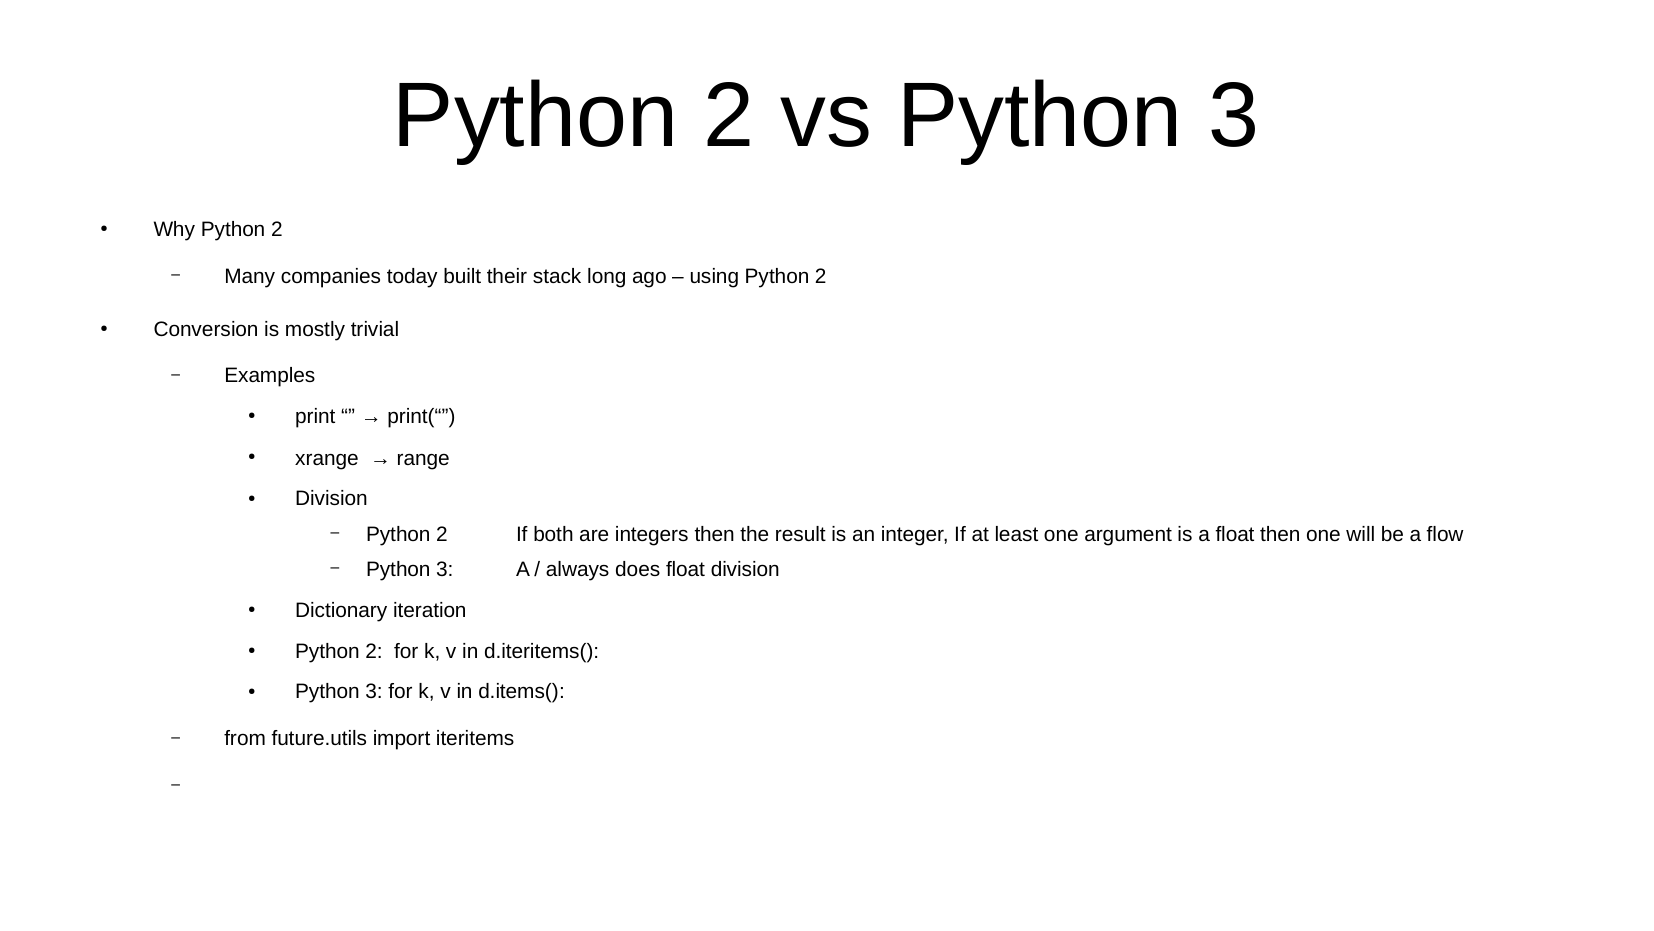

# Python 2 vs Python 3
Why Python 2
Many companies today built their stack long ago – using Python 2
Conversion is mostly trivial
Examples
print “” → print(“”)
xrange	→ range
Division
Python 2 	If both are integers then the result is an integer, If at least one argument is a float then one will be a flow
Python 3: 	A / always does float division
Dictionary iteration
Python 2: for k, v in d.iteritems():
Python 3: for k, v in d.items():
from future.utils import iteritems